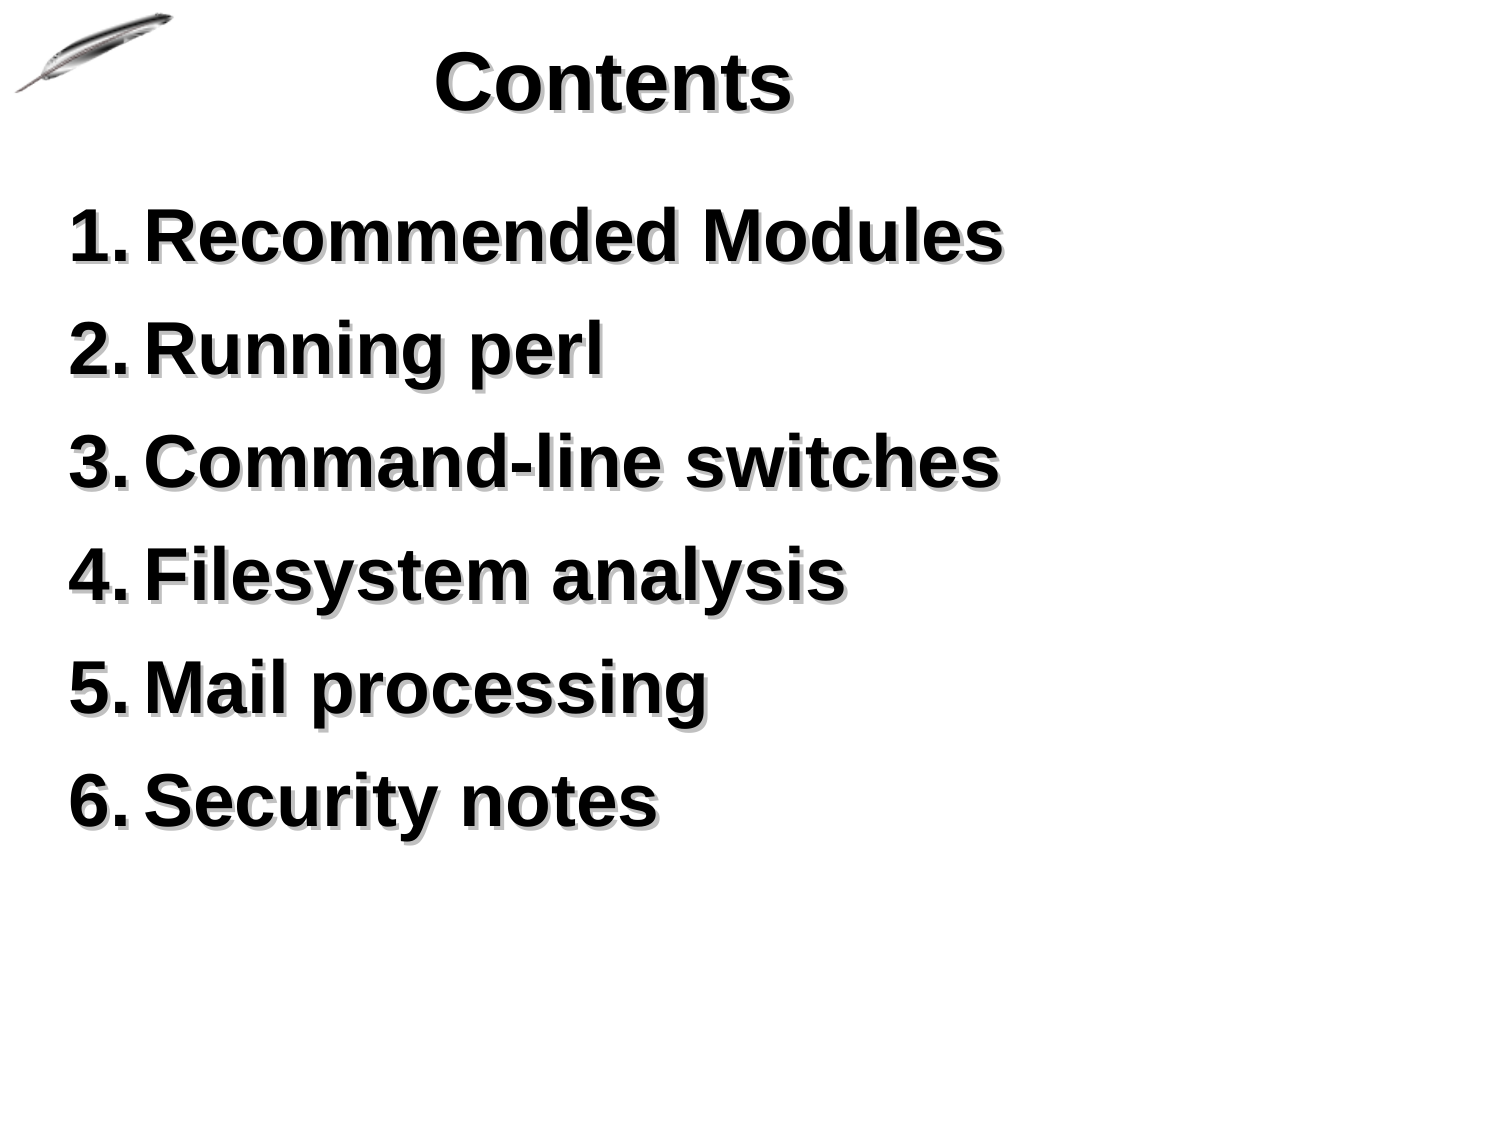

# Contents
Recommended Modules
Running perl
Command-line switches
Filesystem analysis
Mail processing
Security notes